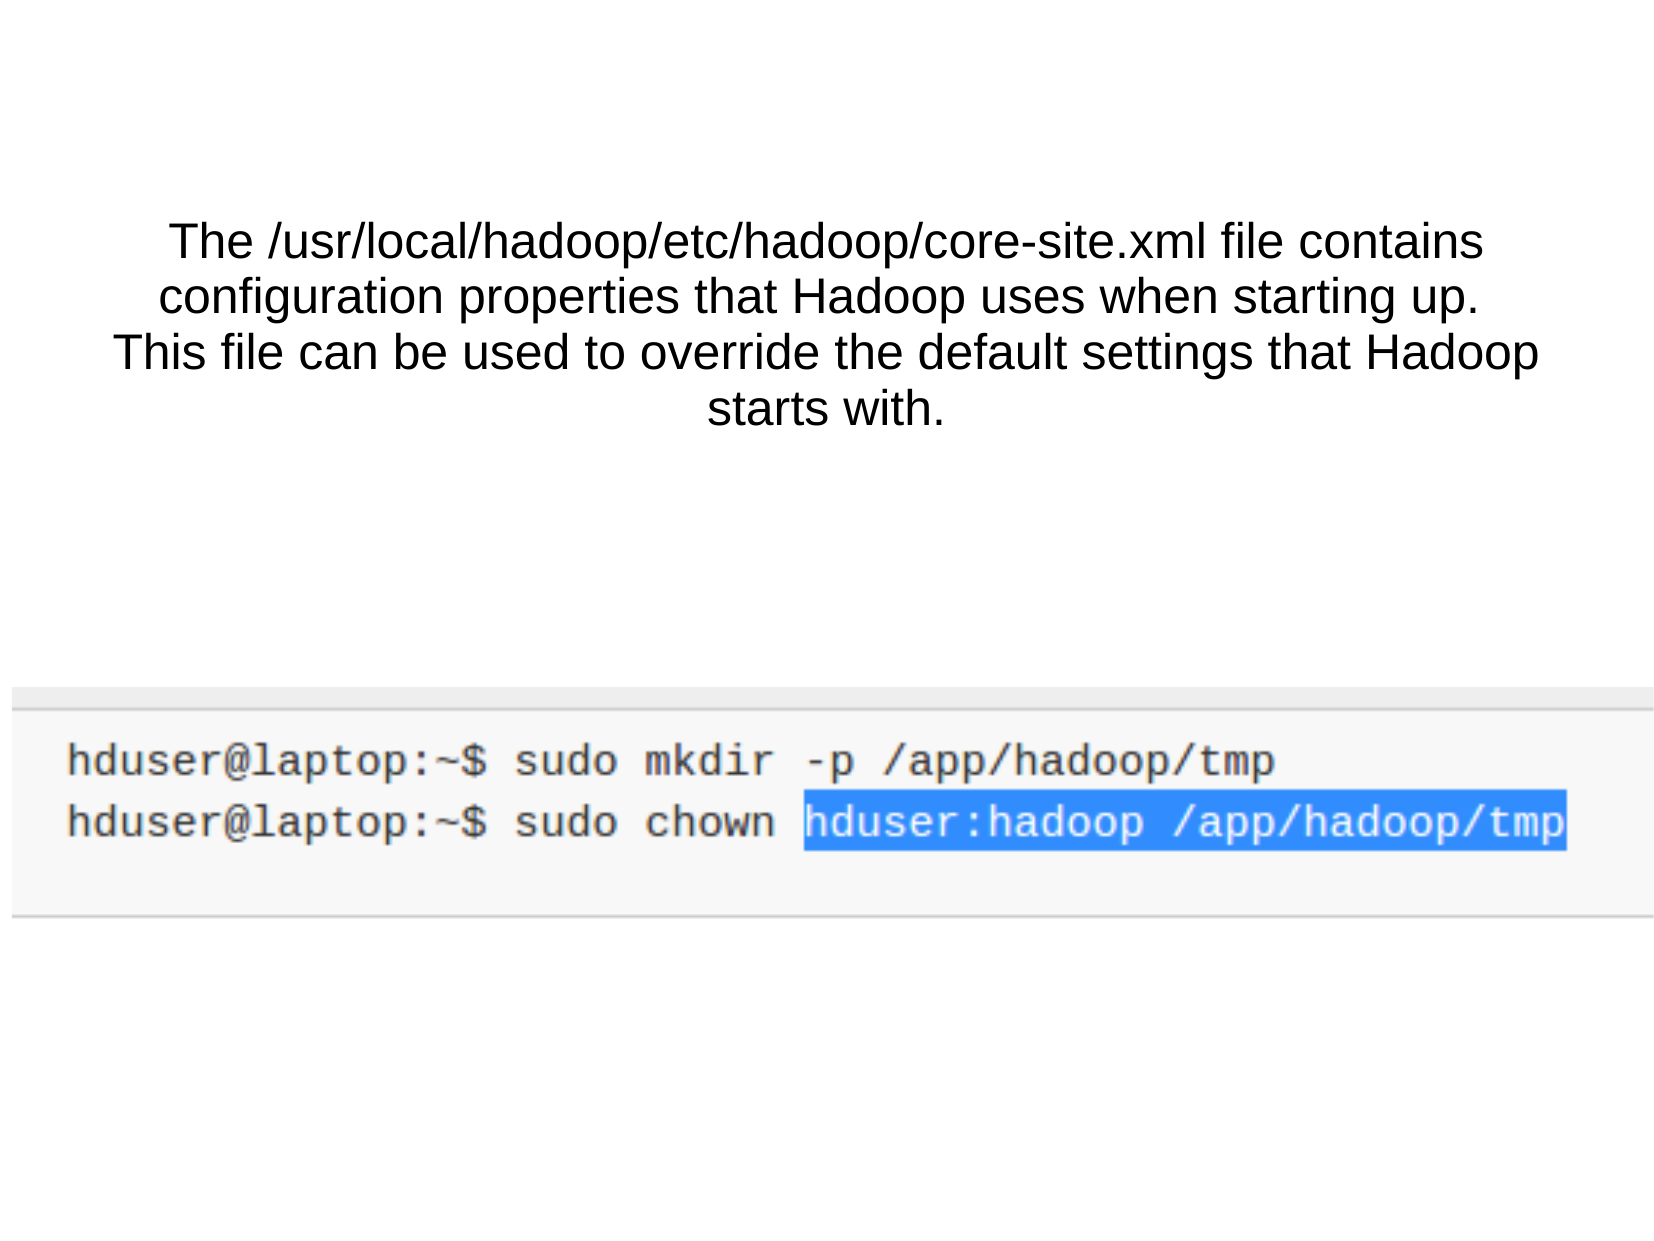

# The /usr/local/hadoop/etc/hadoop/core-site.xml file contains configuration properties that Hadoop uses when starting up. This file can be used to override the default settings that Hadoop starts with.